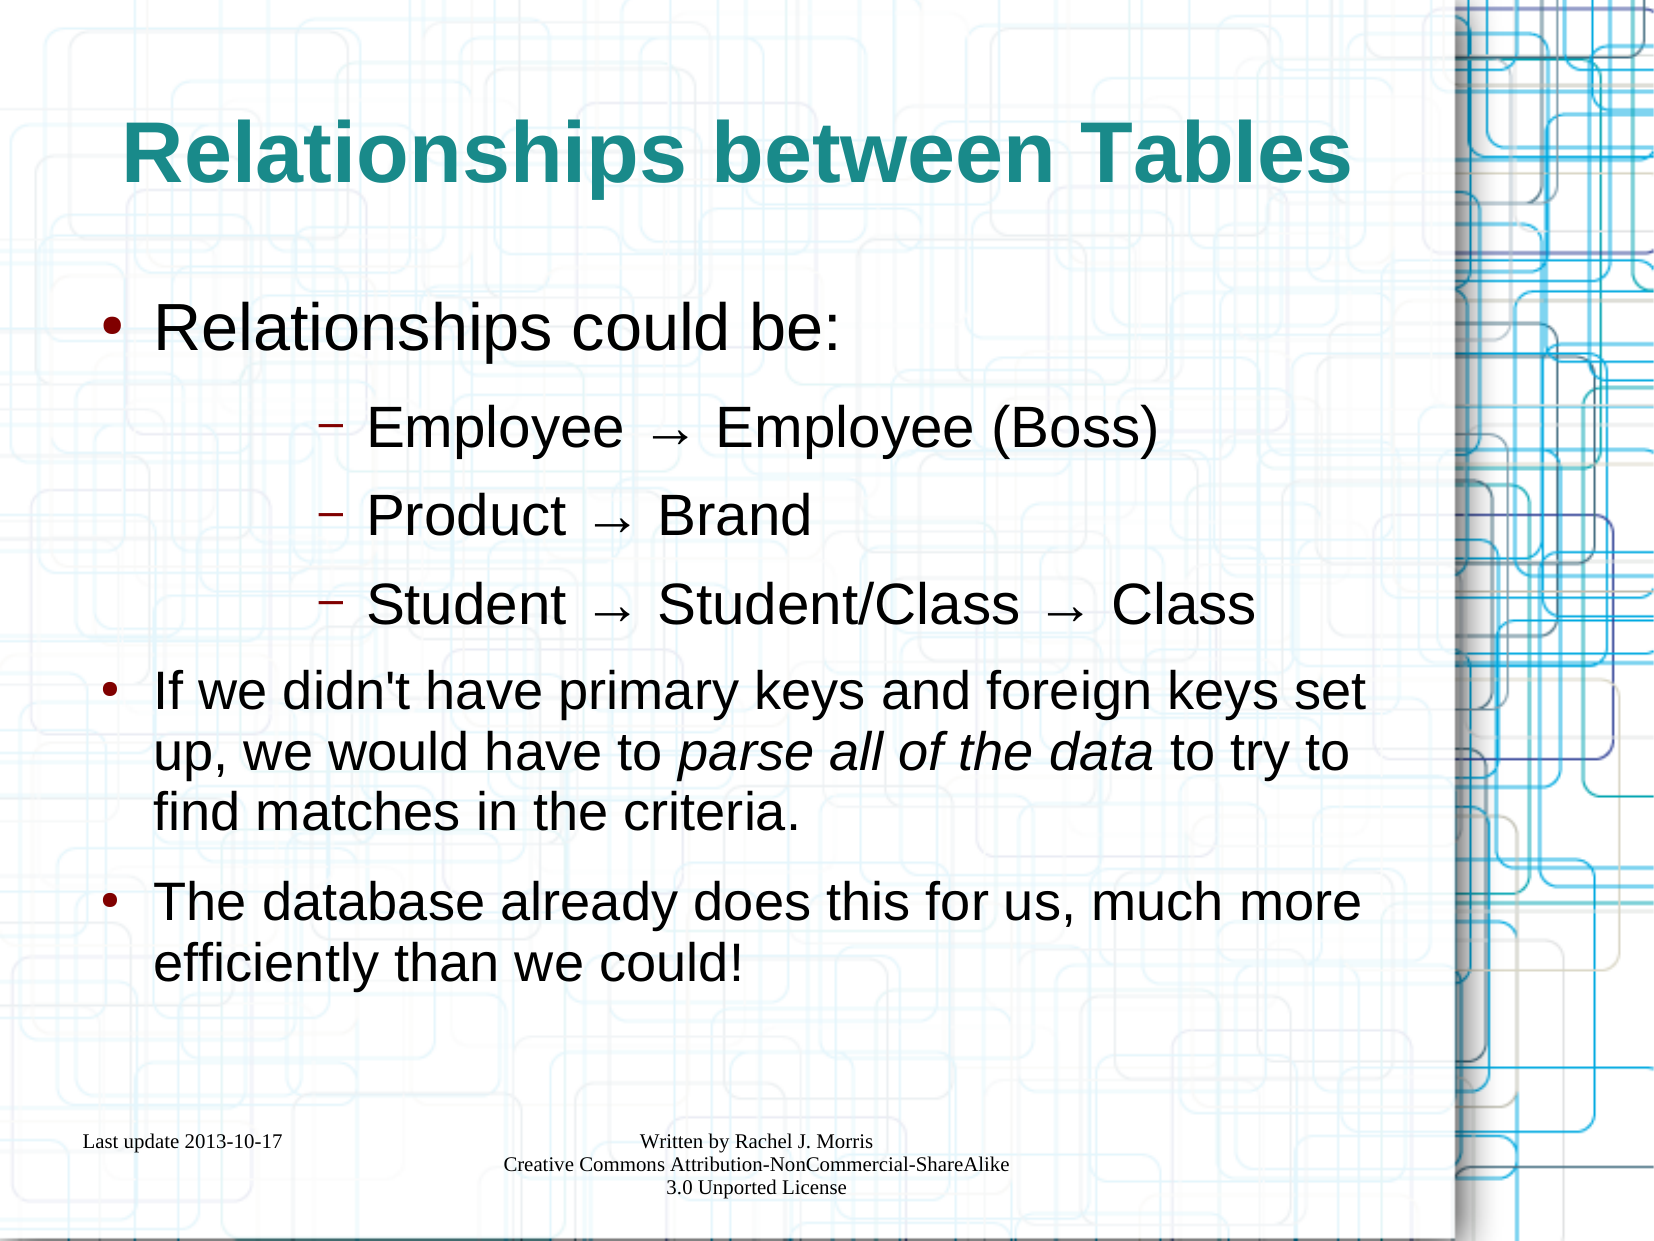

# Relationships between Tables
Relationships could be:
Employee → Employee (Boss)
Product → Brand
Student → Student/Class → Class
If we didn't have primary keys and foreign keys set up, we would have to parse all of the data to try to find matches in the criteria.
The database already does this for us, much more efficiently than we could!